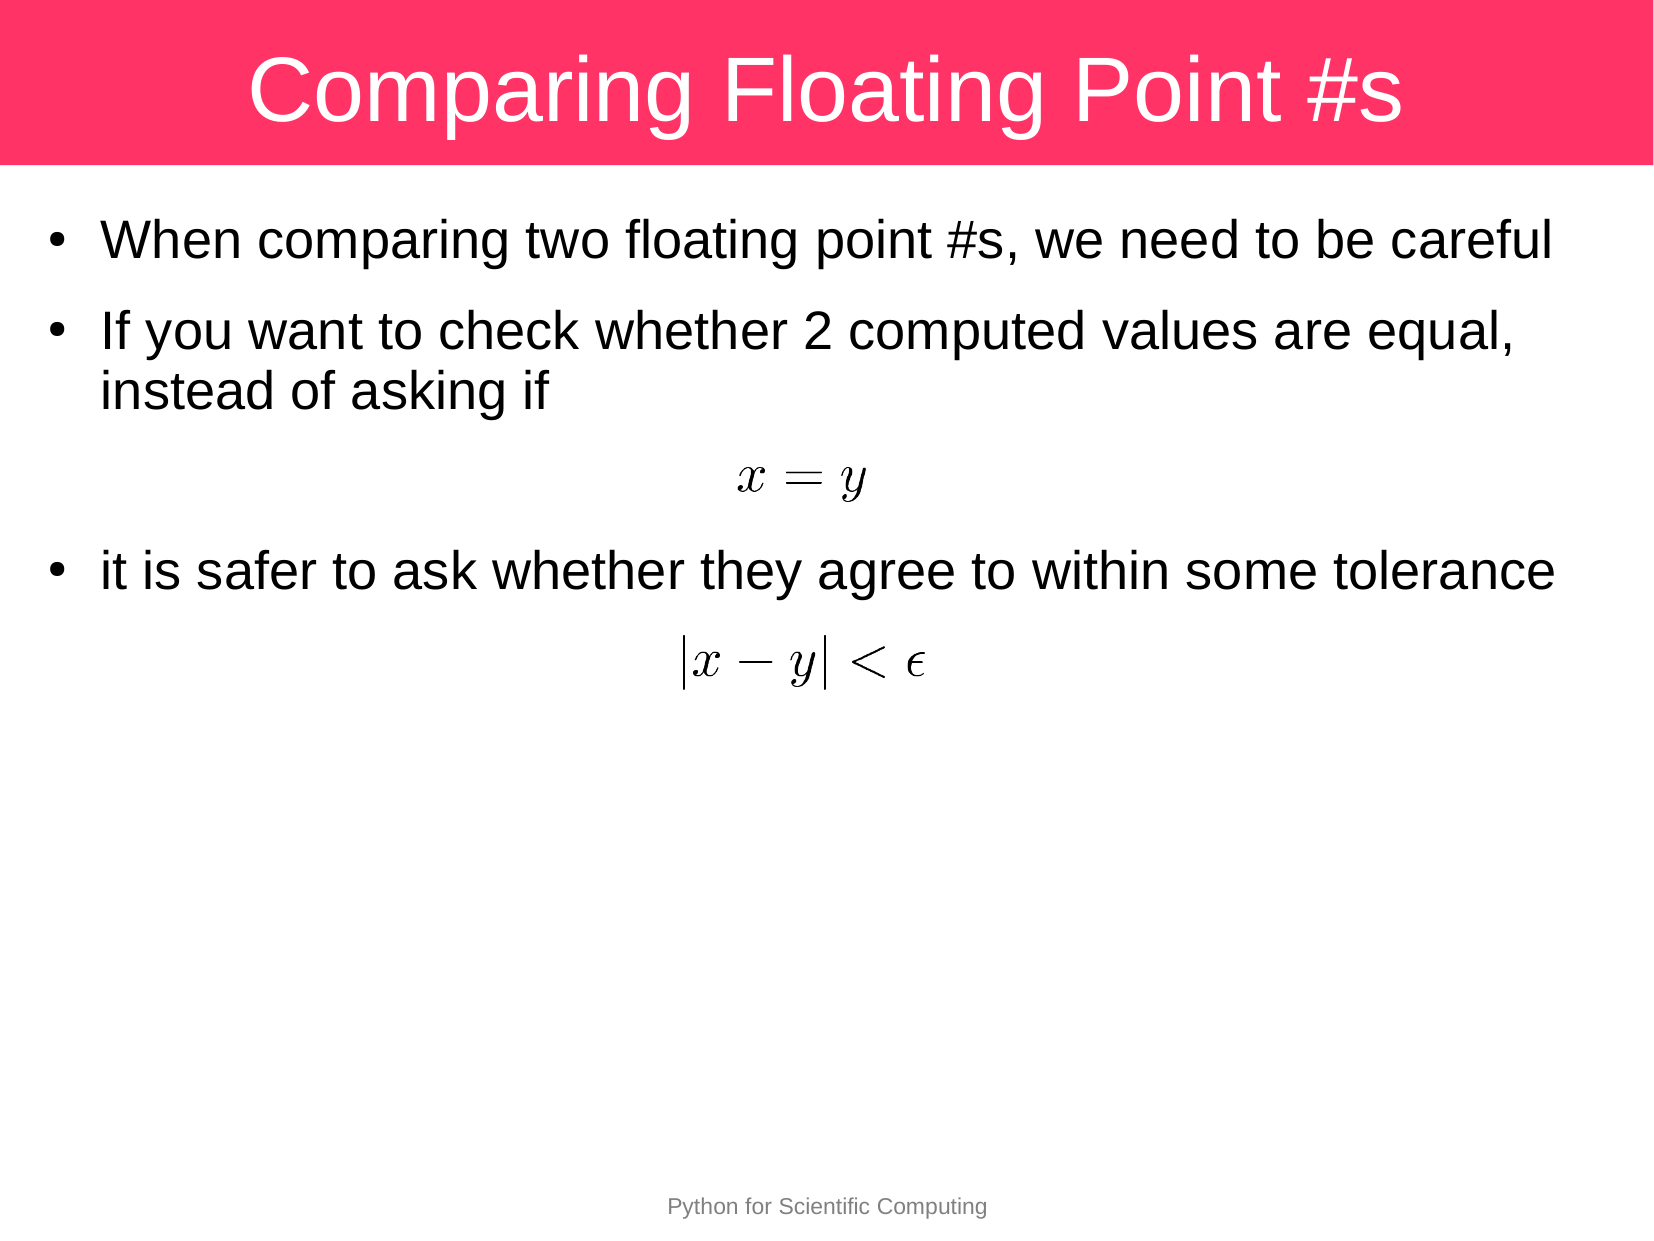

# Comparing Floating Point #s
When comparing two floating point #s, we need to be careful
If you want to check whether 2 computed values are equal, instead of asking if
it is safer to ask whether they agree to within some tolerance